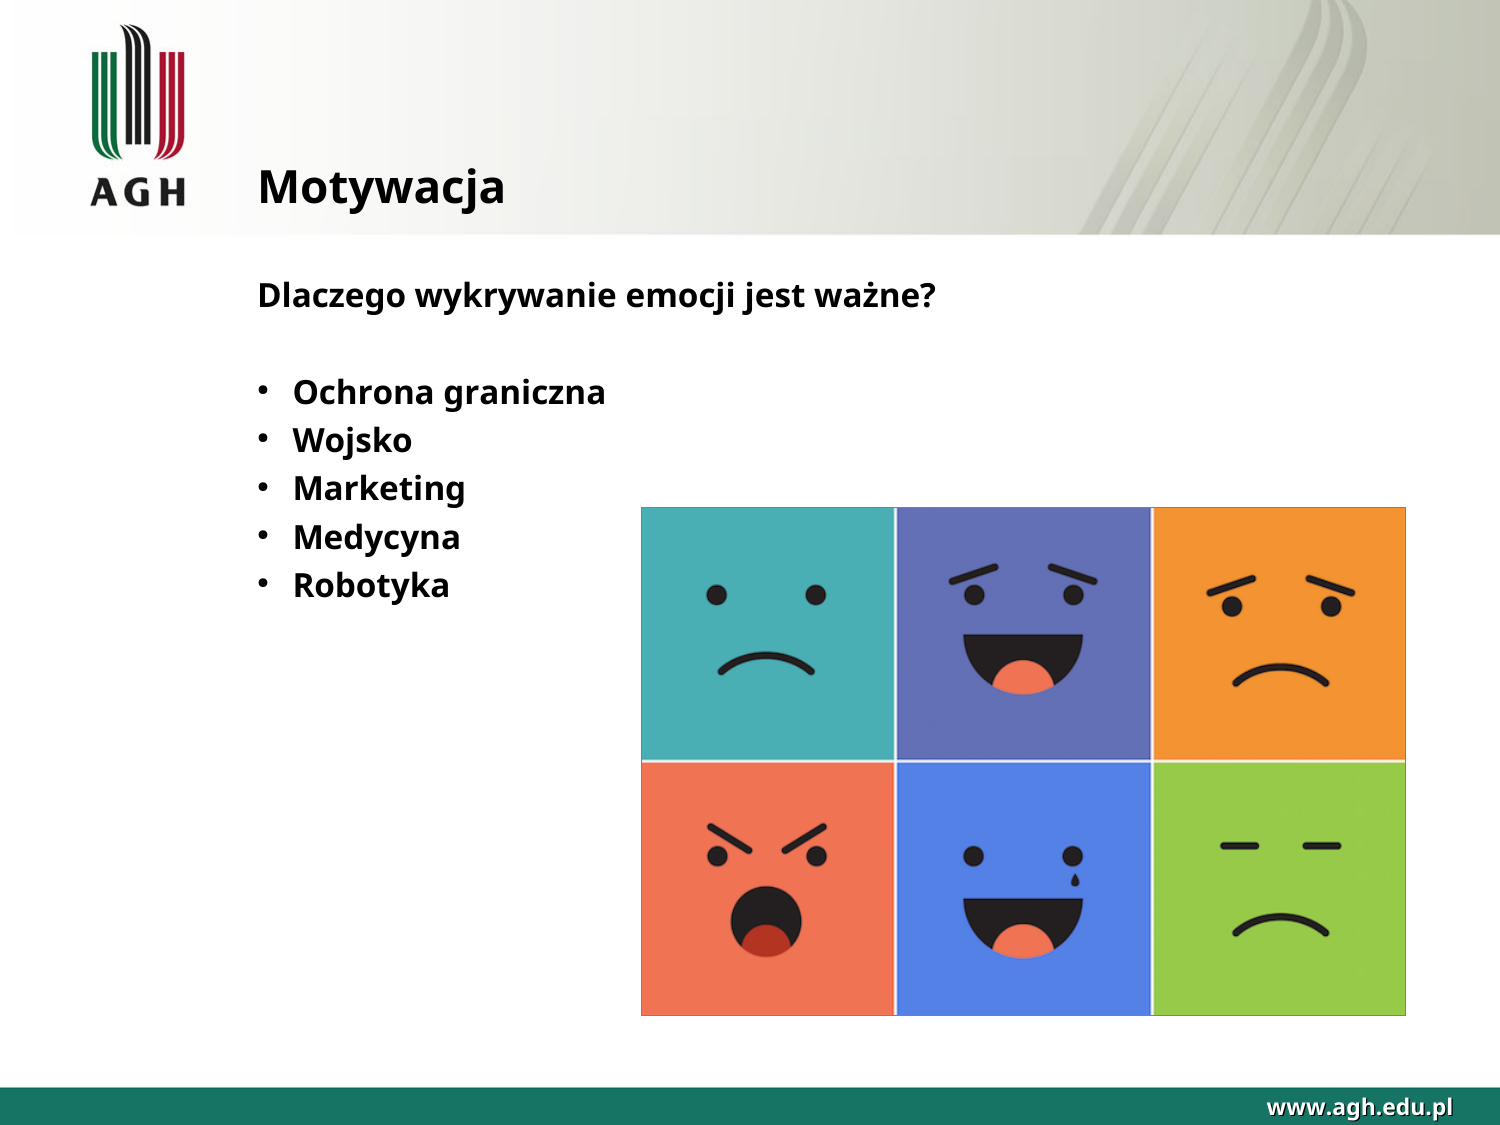

# Motywacja
Dlaczego wykrywanie emocji jest ważne?
Ochrona graniczna
Wojsko
Marketing
Medycyna
Robotyka
www.agh.edu.pl